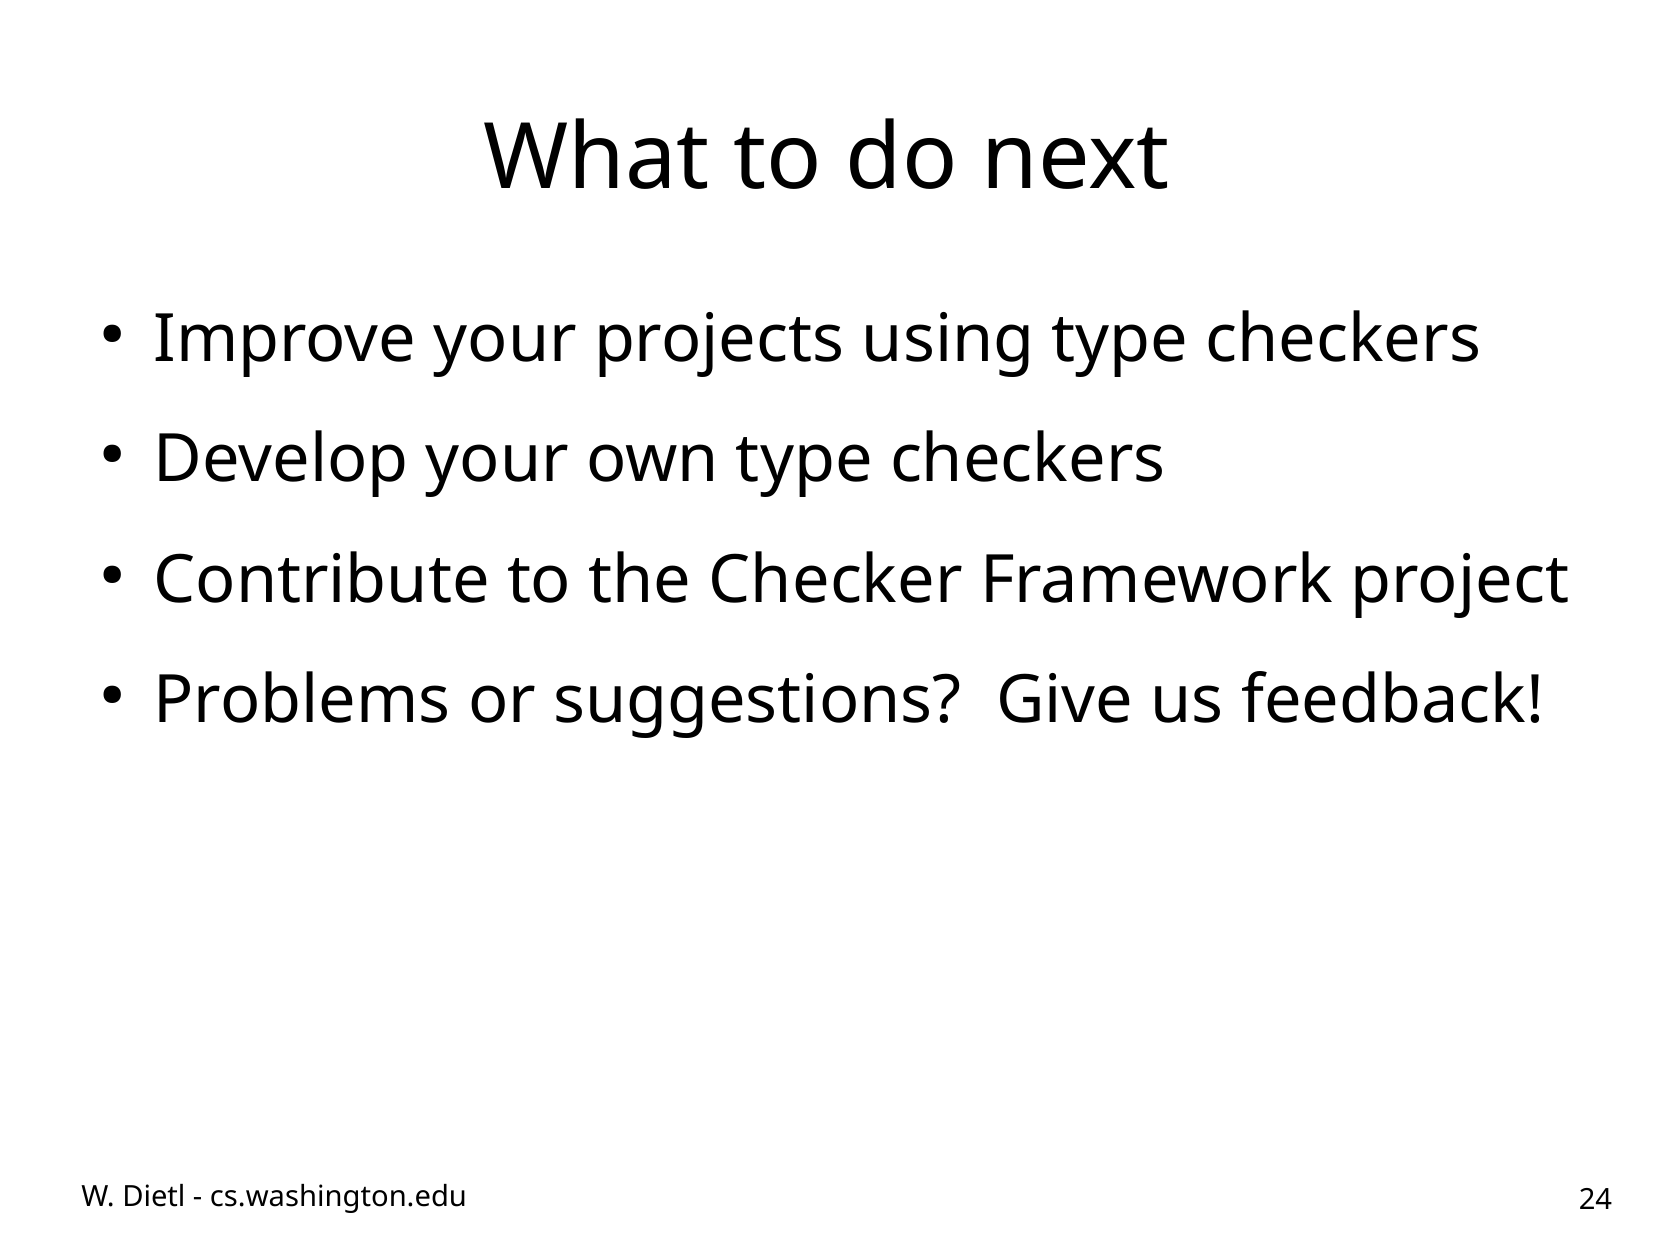

# What to do next
Improve your projects using type checkers
Develop your own type checkers
Contribute to the Checker Framework project
Problems or suggestions? Give us feedback!
W. Dietl - cs.washington.edu
24